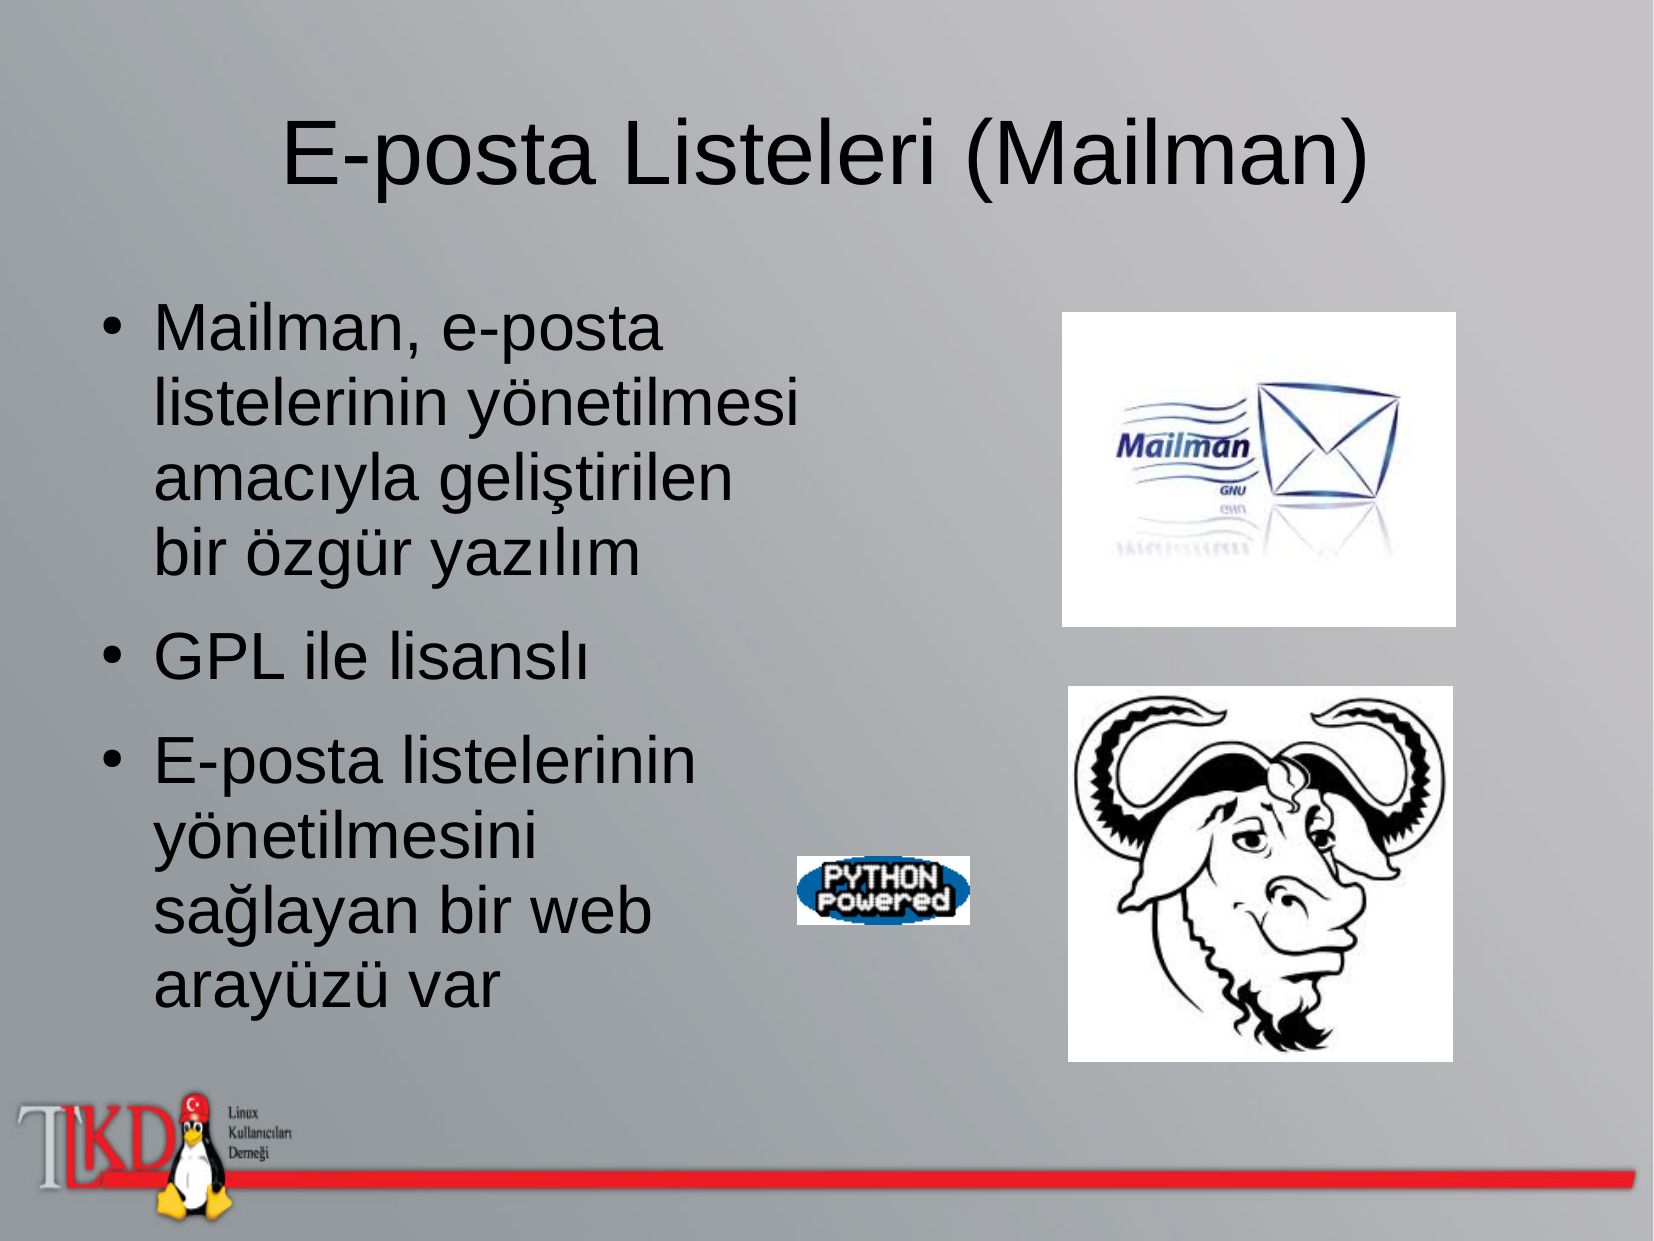

# E-posta Listeleri (Mailman)
Mailman, e-posta listelerinin yönetilmesi amacıyla geliştirilen bir özgür yazılım
GPL ile lisanslı
E-posta listelerinin yönetilmesini sağlayan bir web arayüzü var